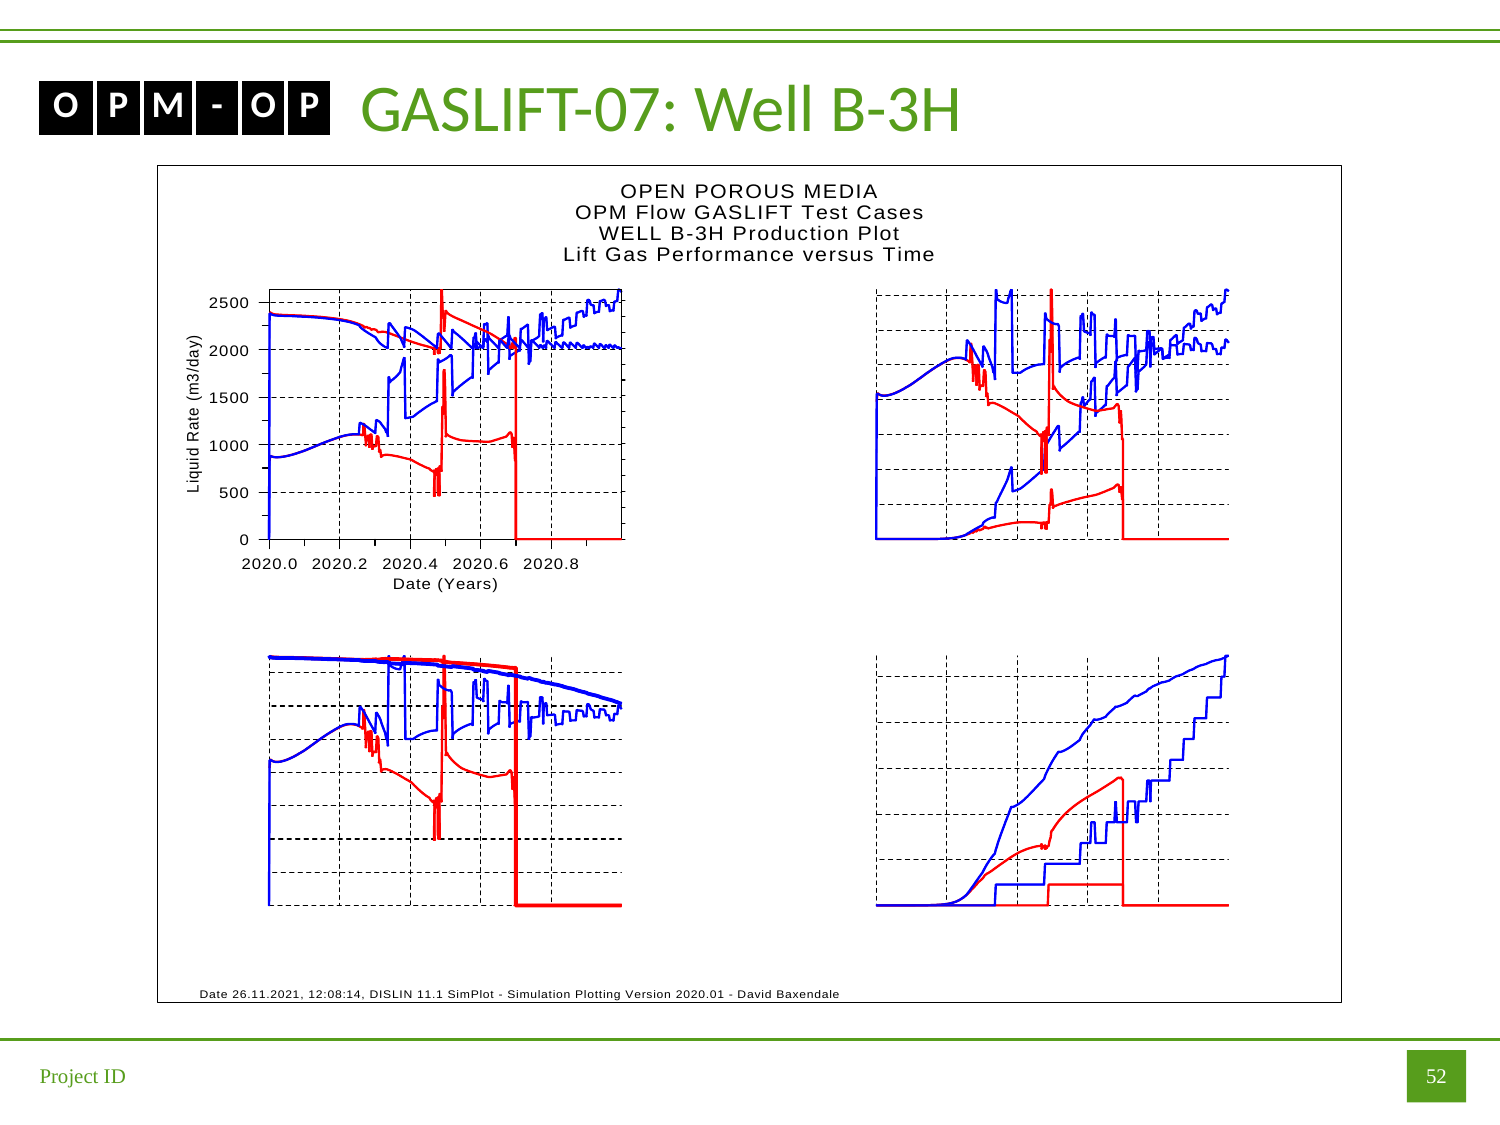

# GASLIFT-07: well B-3H
Project ID
52